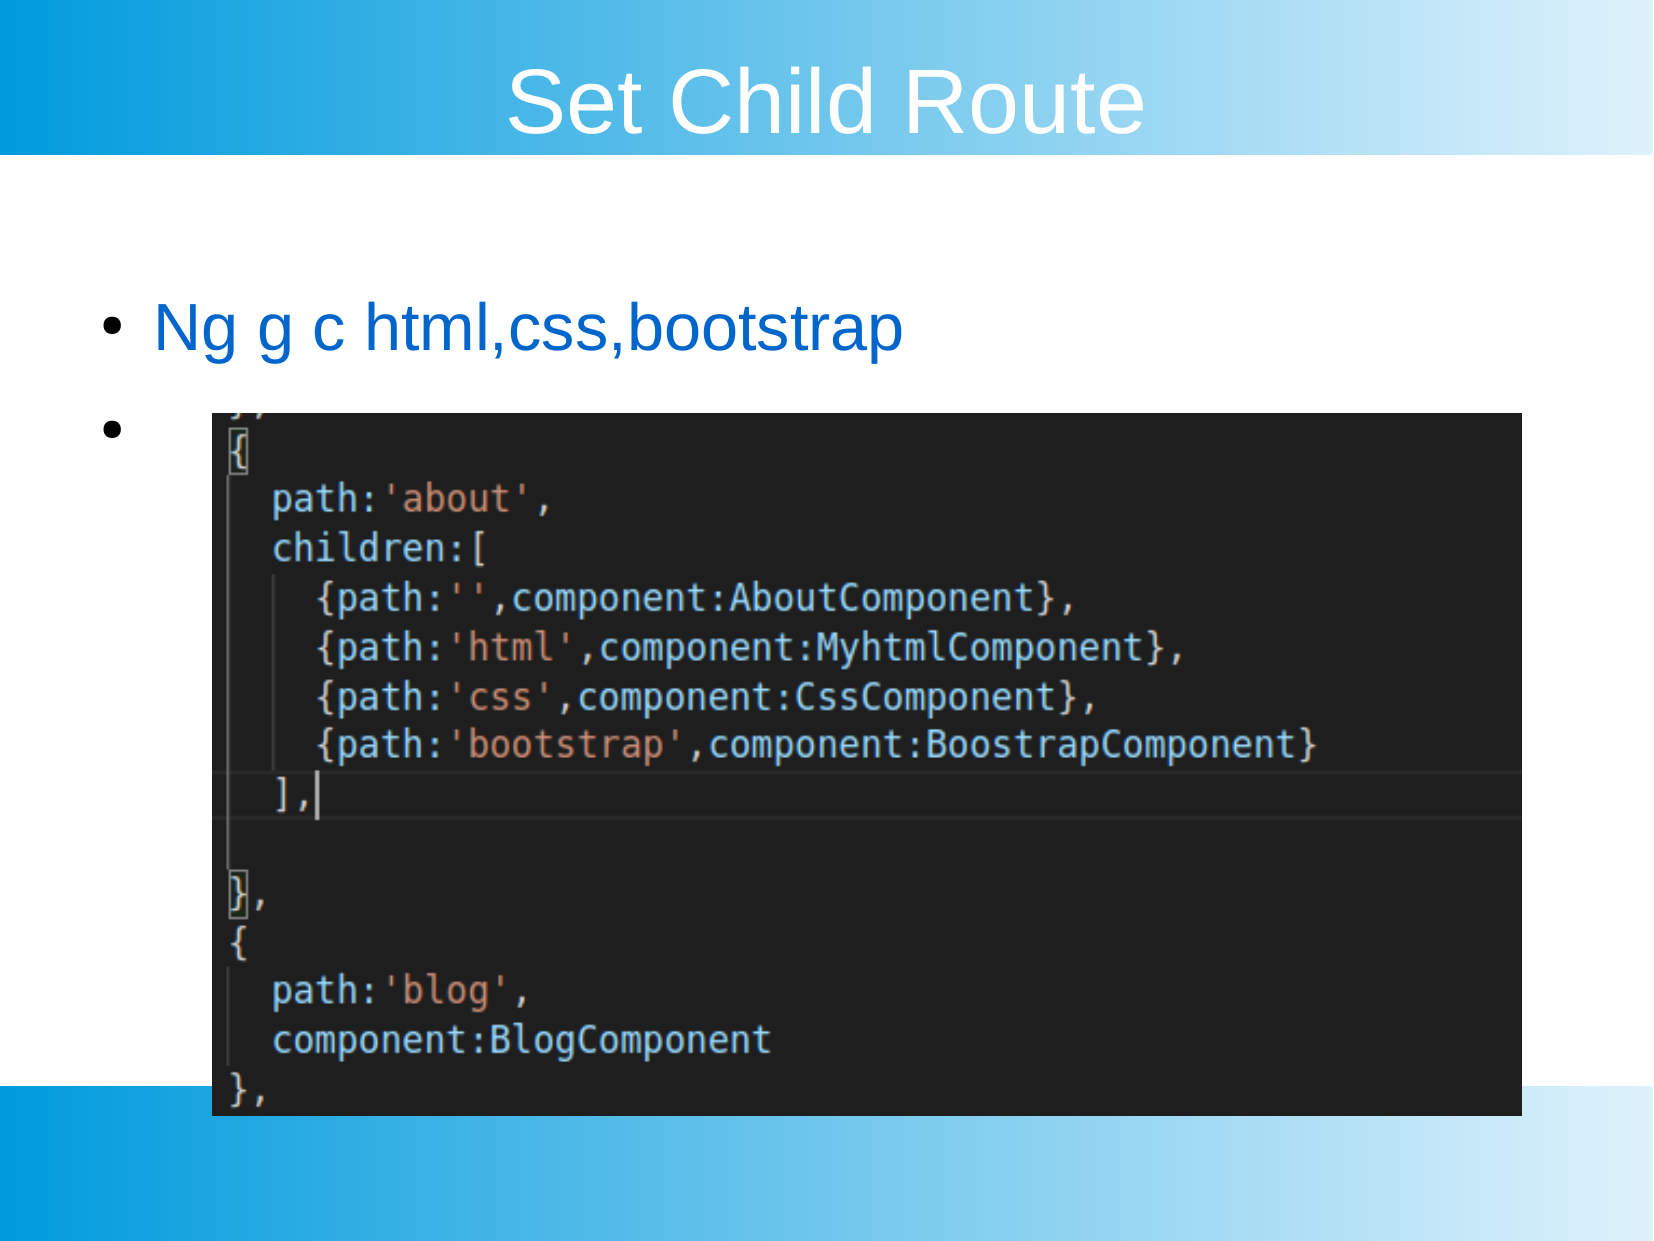

# Set Child Route
Ng g c html,css,bootstrap